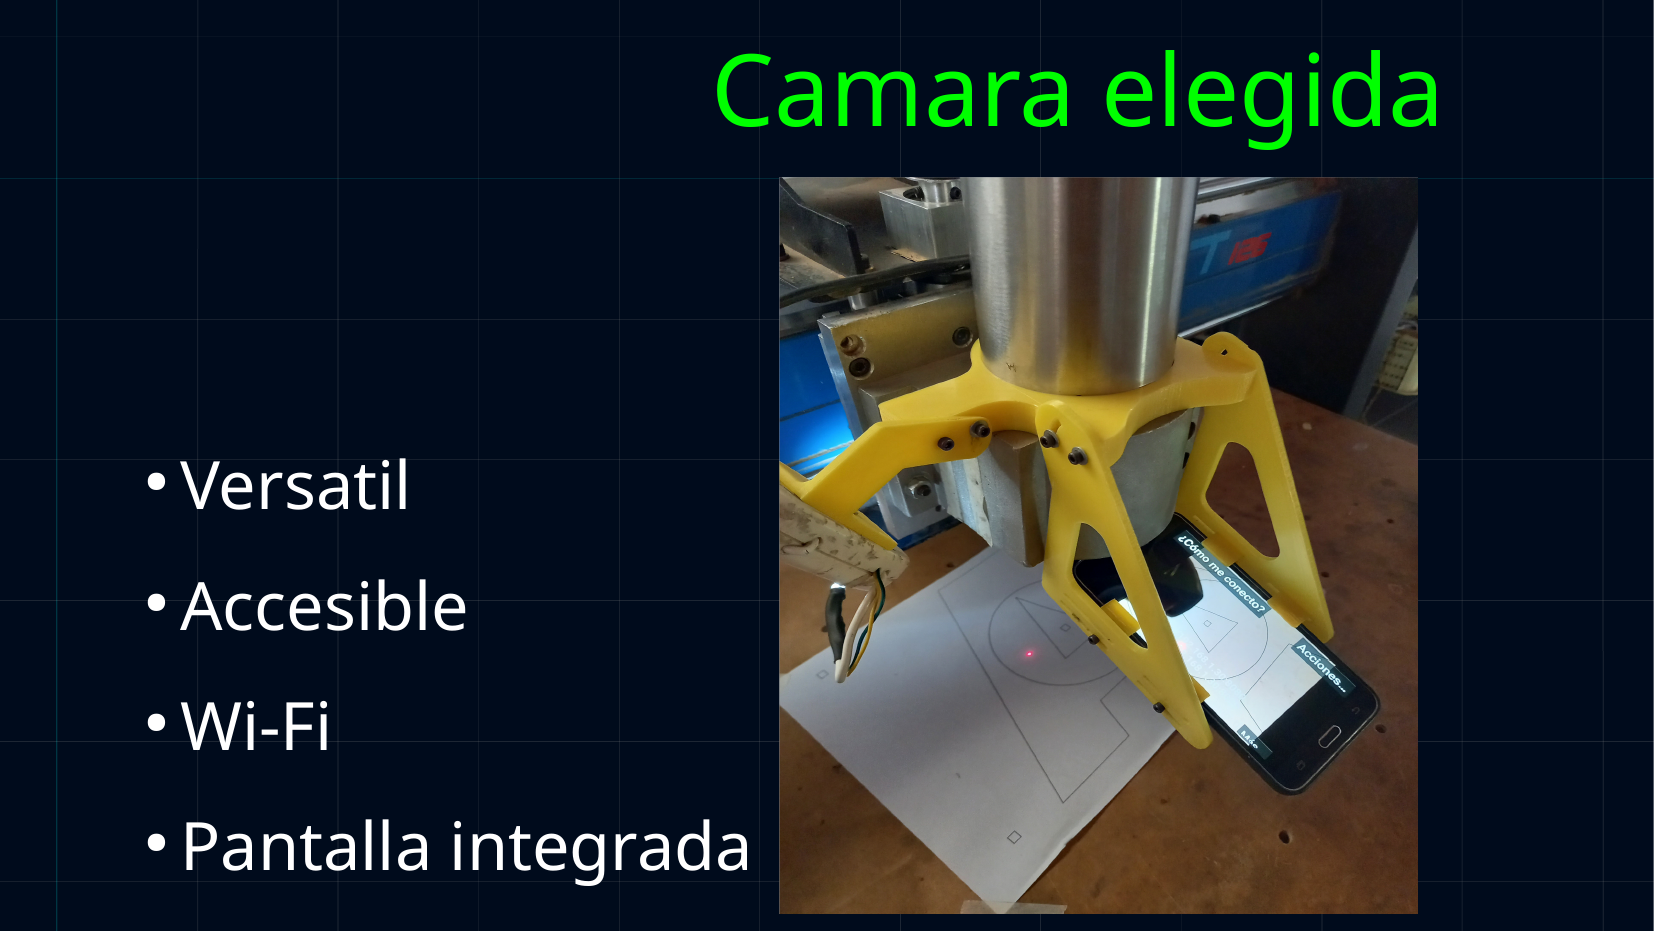

Camara elegida
Versatil
Accesible
Wi-Fi
Pantalla integrada